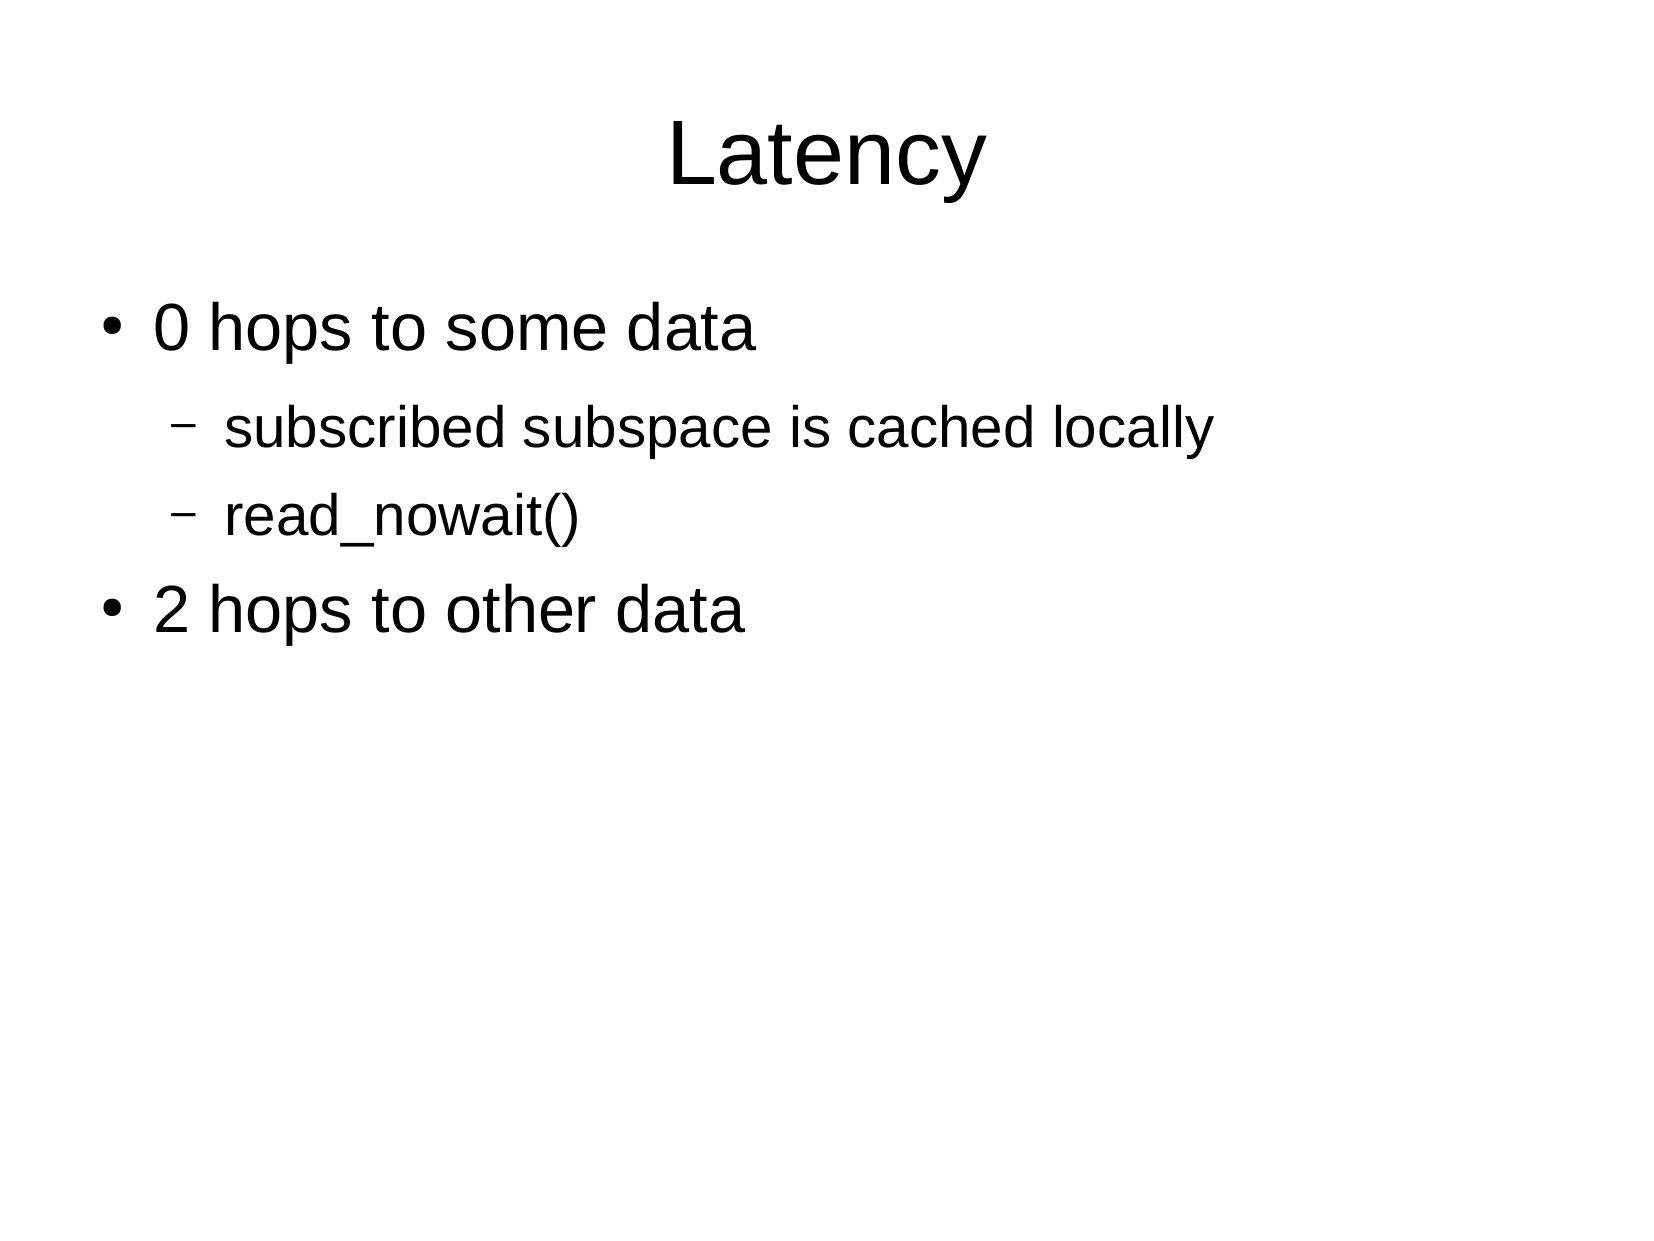

# Latency
0 hops to some data
subscribed subspace is cached locally
read_nowait()
2 hops to other data